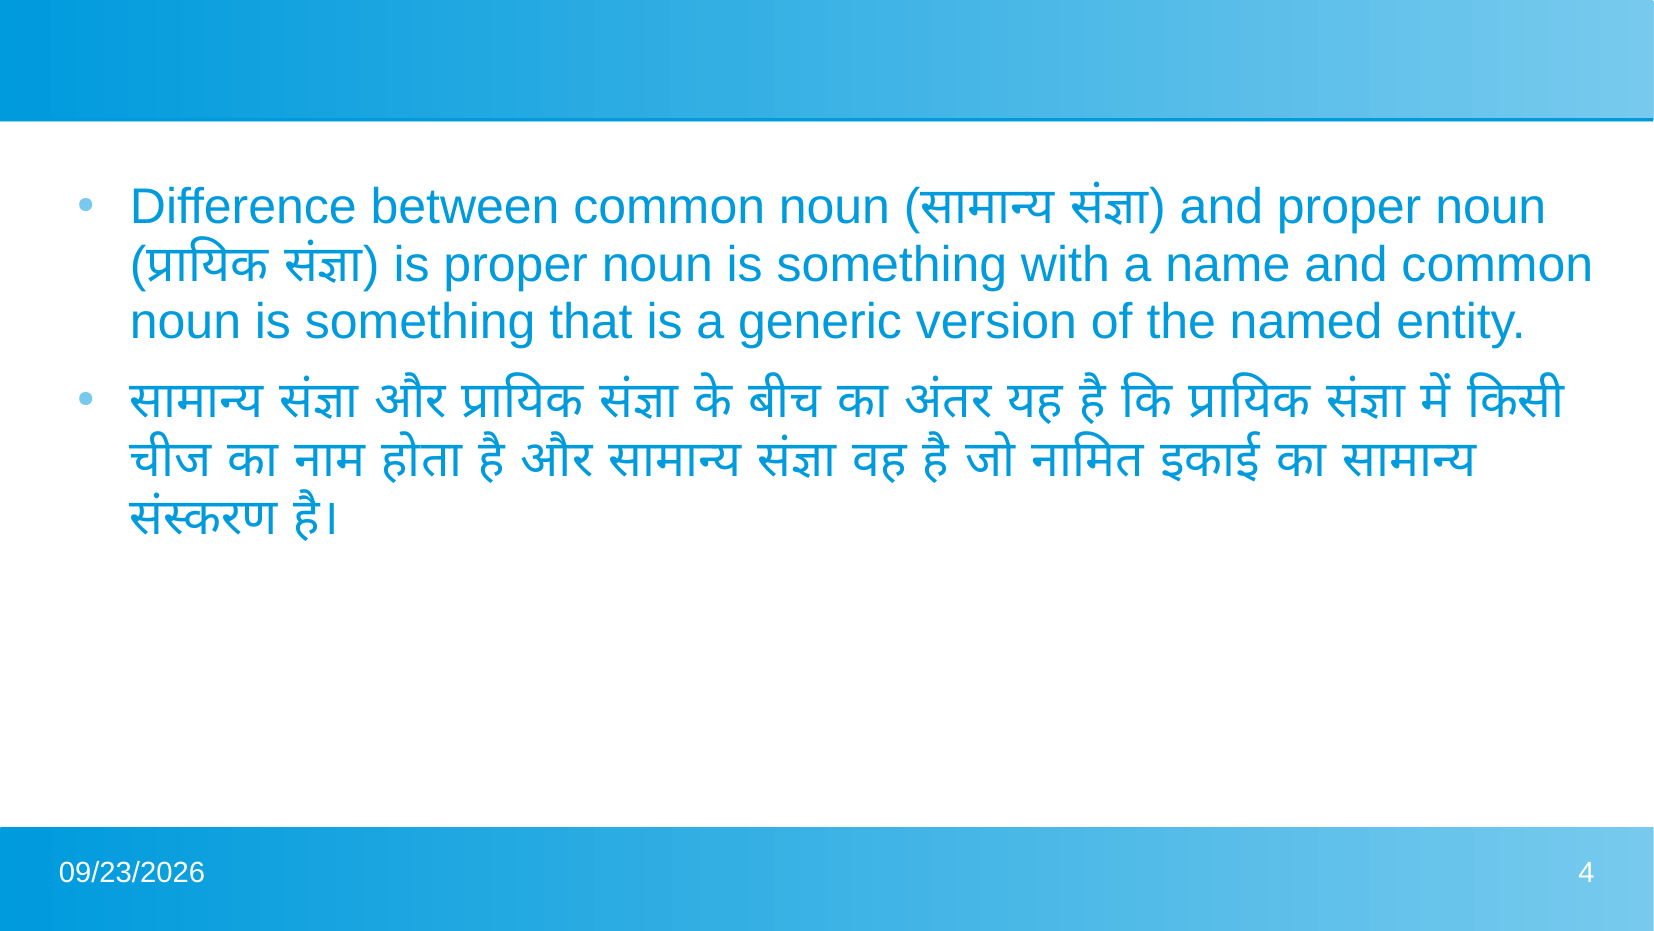

#
Difference between common noun (सामान्य संज्ञा) and proper noun (प्रायिक संज्ञा) is proper noun is something with a name and common noun is something that is a generic version of the named entity.
सामान्य संज्ञा और प्रायिक संज्ञा के बीच का अंतर यह है कि प्रायिक संज्ञा में किसी चीज का नाम होता है और सामान्य संज्ञा वह है जो नामित इकाई का सामान्य संस्करण है।
4